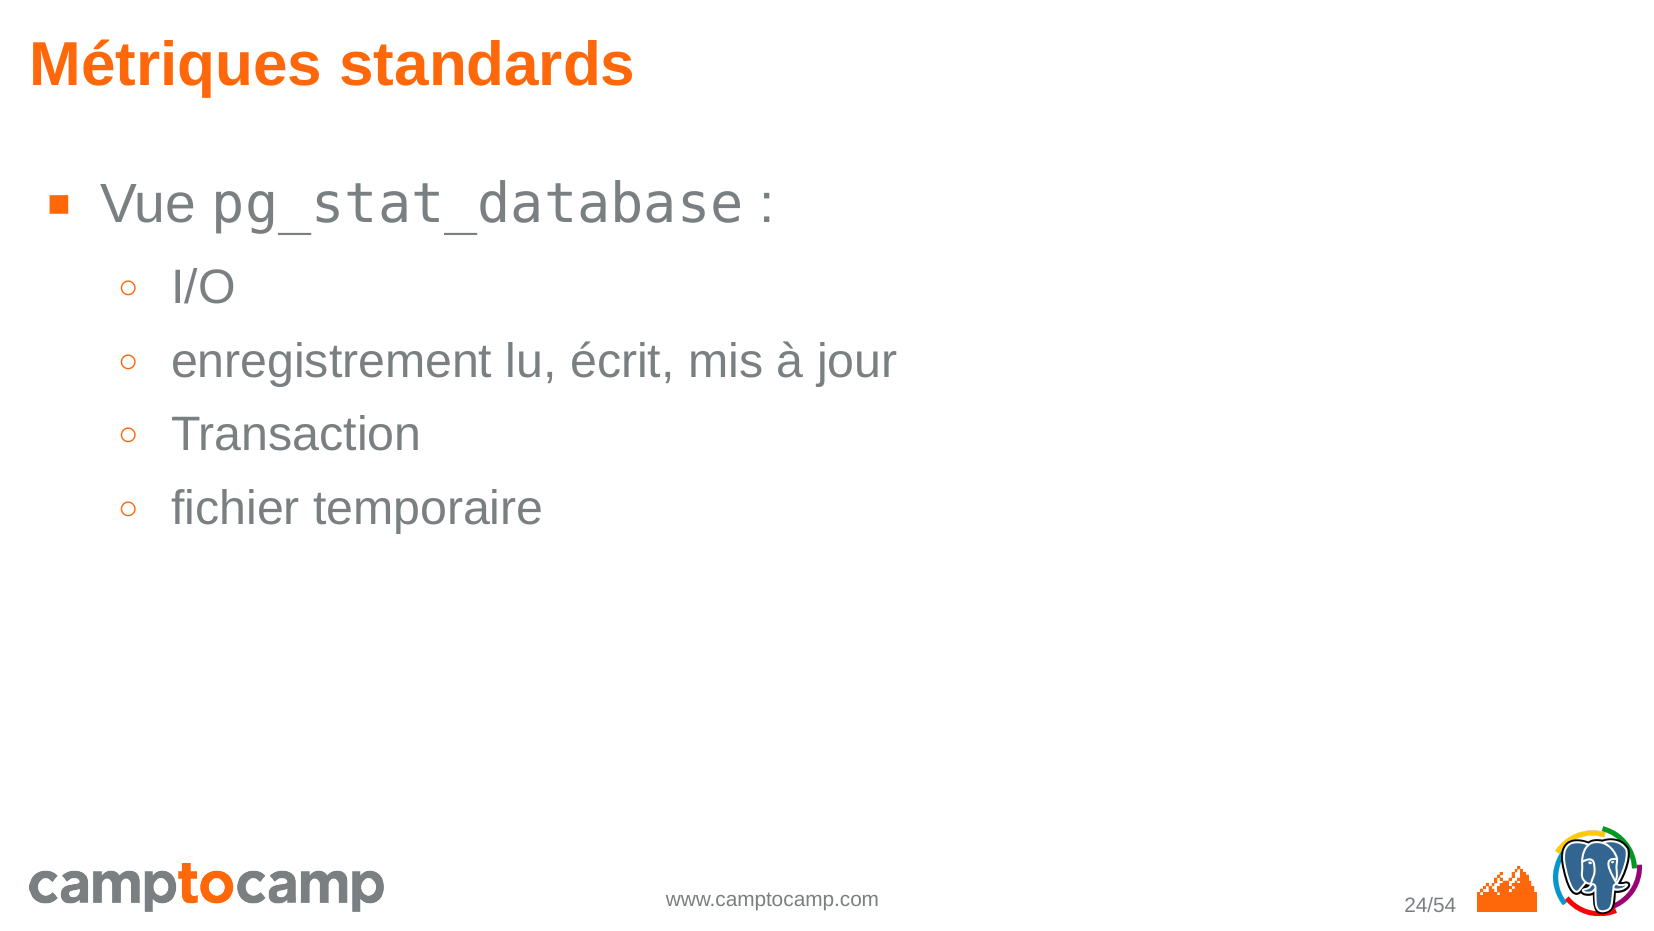

# Métriques standards
Vue pg_stat_database :
I/O
enregistrement lu, écrit, mis à jour
Transaction
fichier temporaire